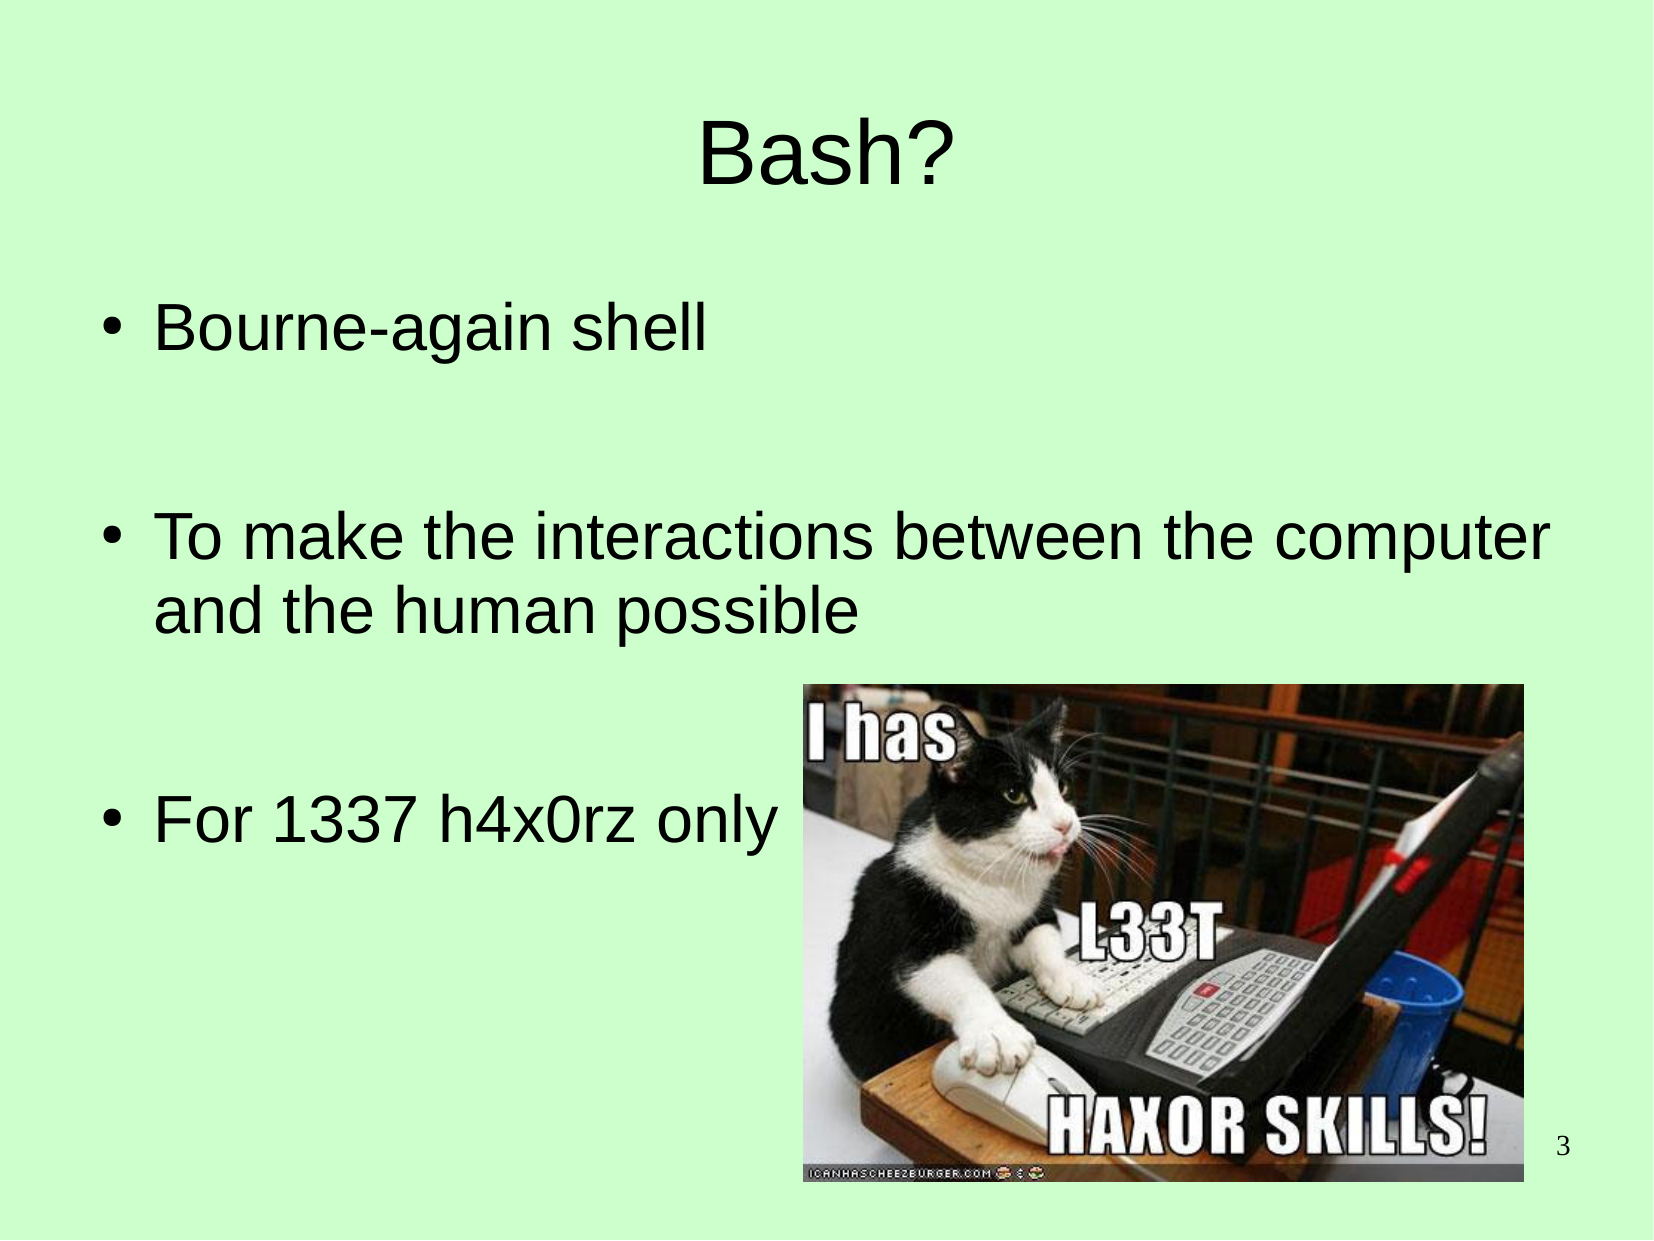

# Bash?
Bourne-again shell
To make the interactions between the computer and the human possible
For 1337 h4x0rz only
3